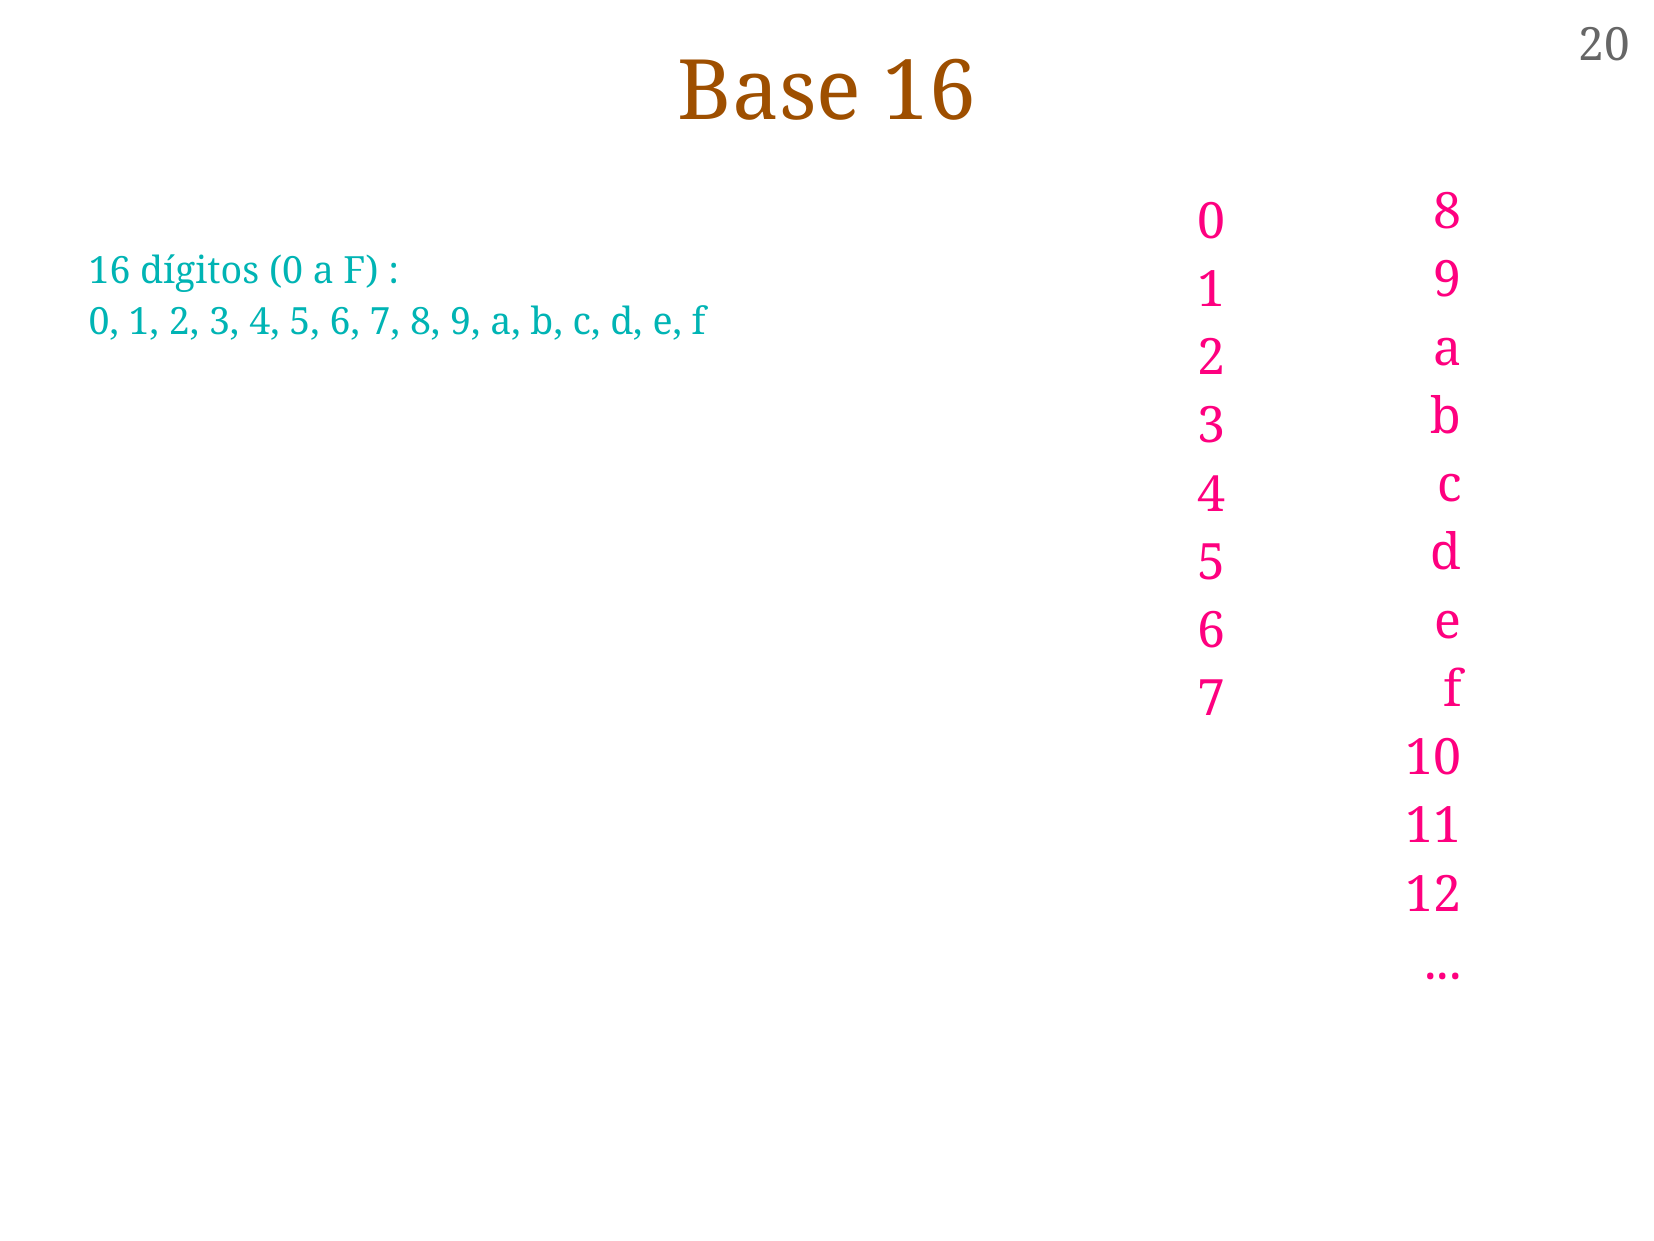

20
# Base 16
8
9
a
b
c
d
e
f
10
11
12
...
0
1
2
3
4
5
6
7
16 dígitos (0 a F) :
0, 1, 2, 3, 4, 5, 6, 7, 8, 9, a, b, c, d, e, f